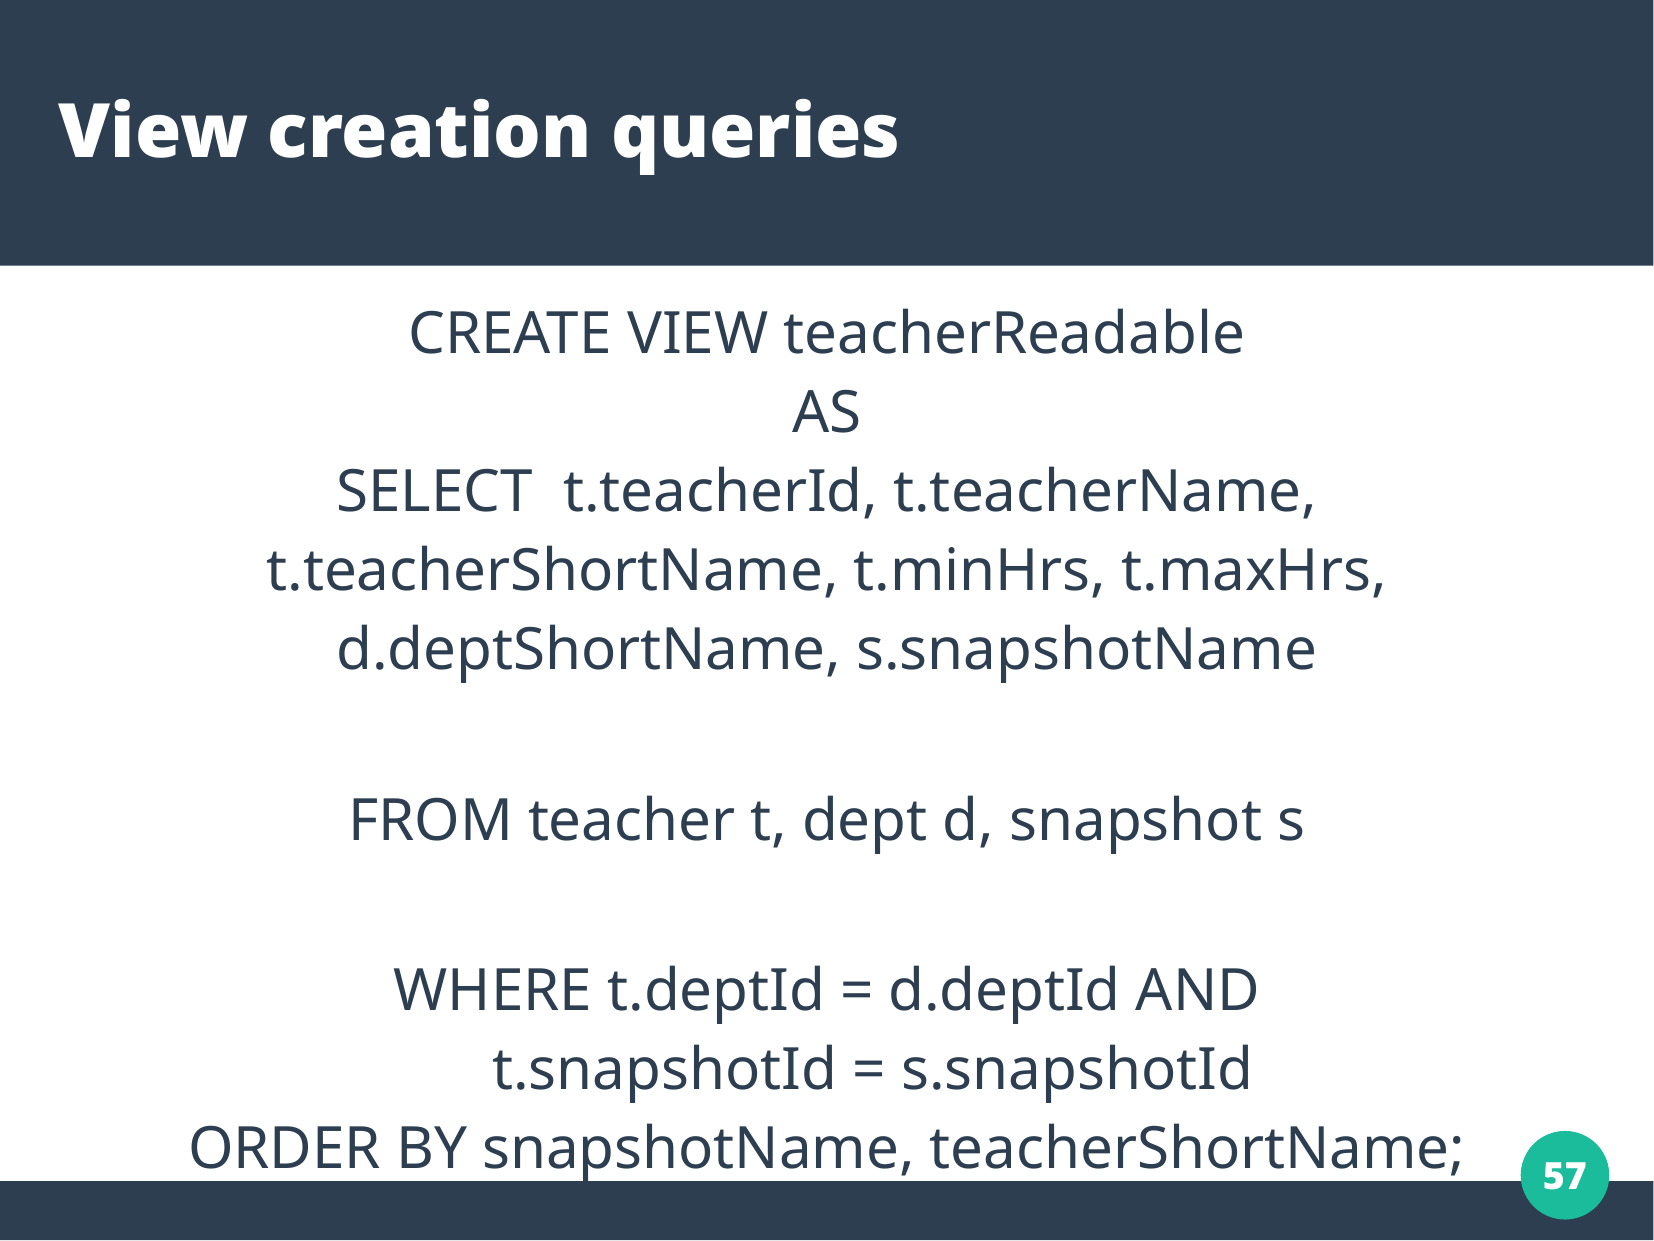

# View creation queries
CREATE VIEW teacherReadable
AS
SELECT t.teacherId, t.teacherName, t.teacherShortName, t.minHrs, t.maxHrs, d.deptShortName, s.snapshotName
FROM teacher t, dept d, snapshot s
WHERE t.deptId = d.deptId AND
 t.snapshotId = s.snapshotId
ORDER BY snapshotName, teacherShortName;
57